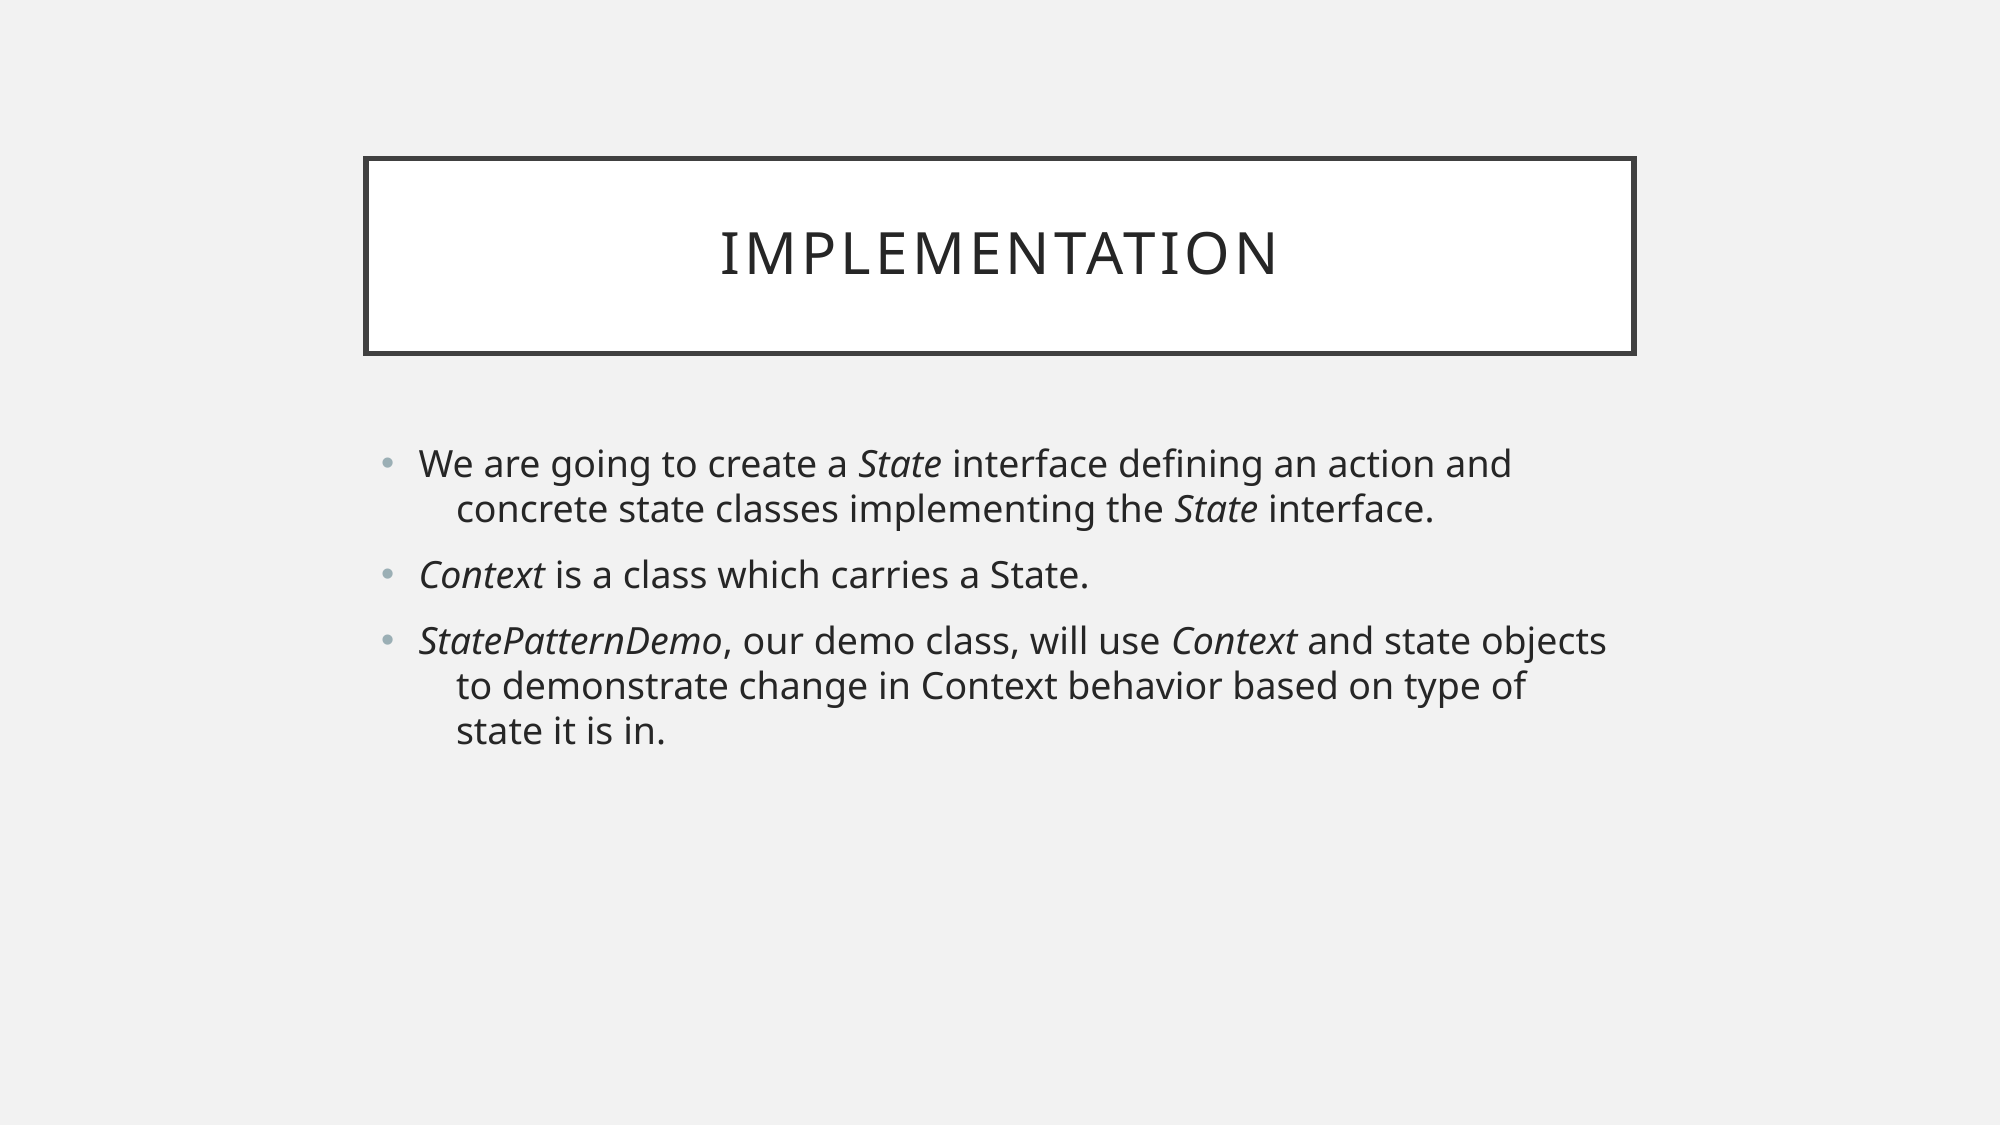

# Implementation
We are going to create a State interface defining an action and concrete state classes implementing the State interface.
Context is a class which carries a State.
StatePatternDemo, our demo class, will use Context and state objects to demonstrate change in Context behavior based on type of state it is in.